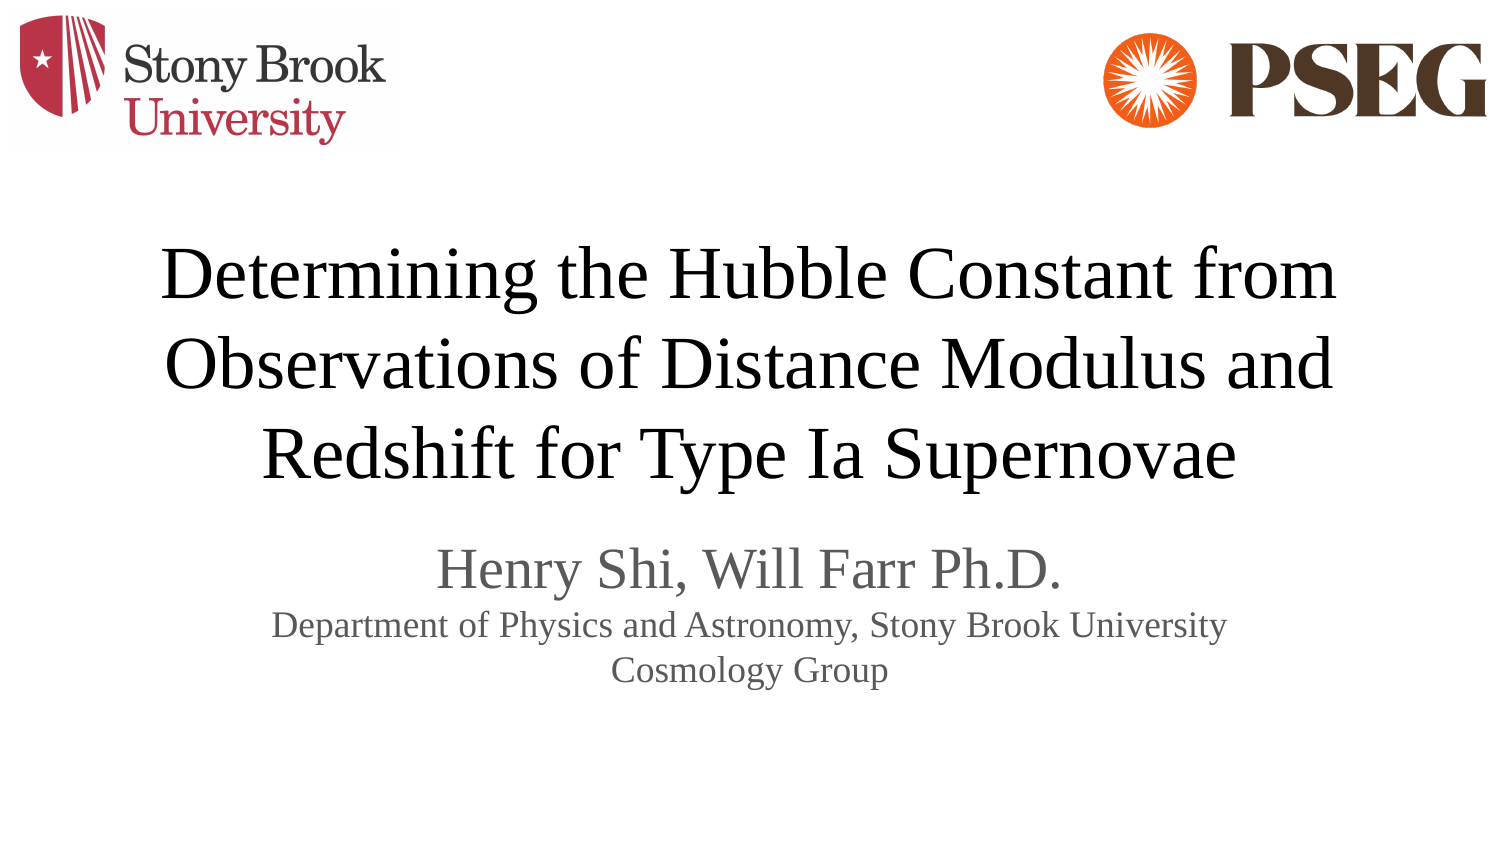

# Determining the Hubble Constant from Observations of Distance Modulus and Redshift for Type Ia Supernovae
Henry Shi, Will Farr Ph.D.
Department of Physics and Astronomy, Stony Brook University
Cosmology Group